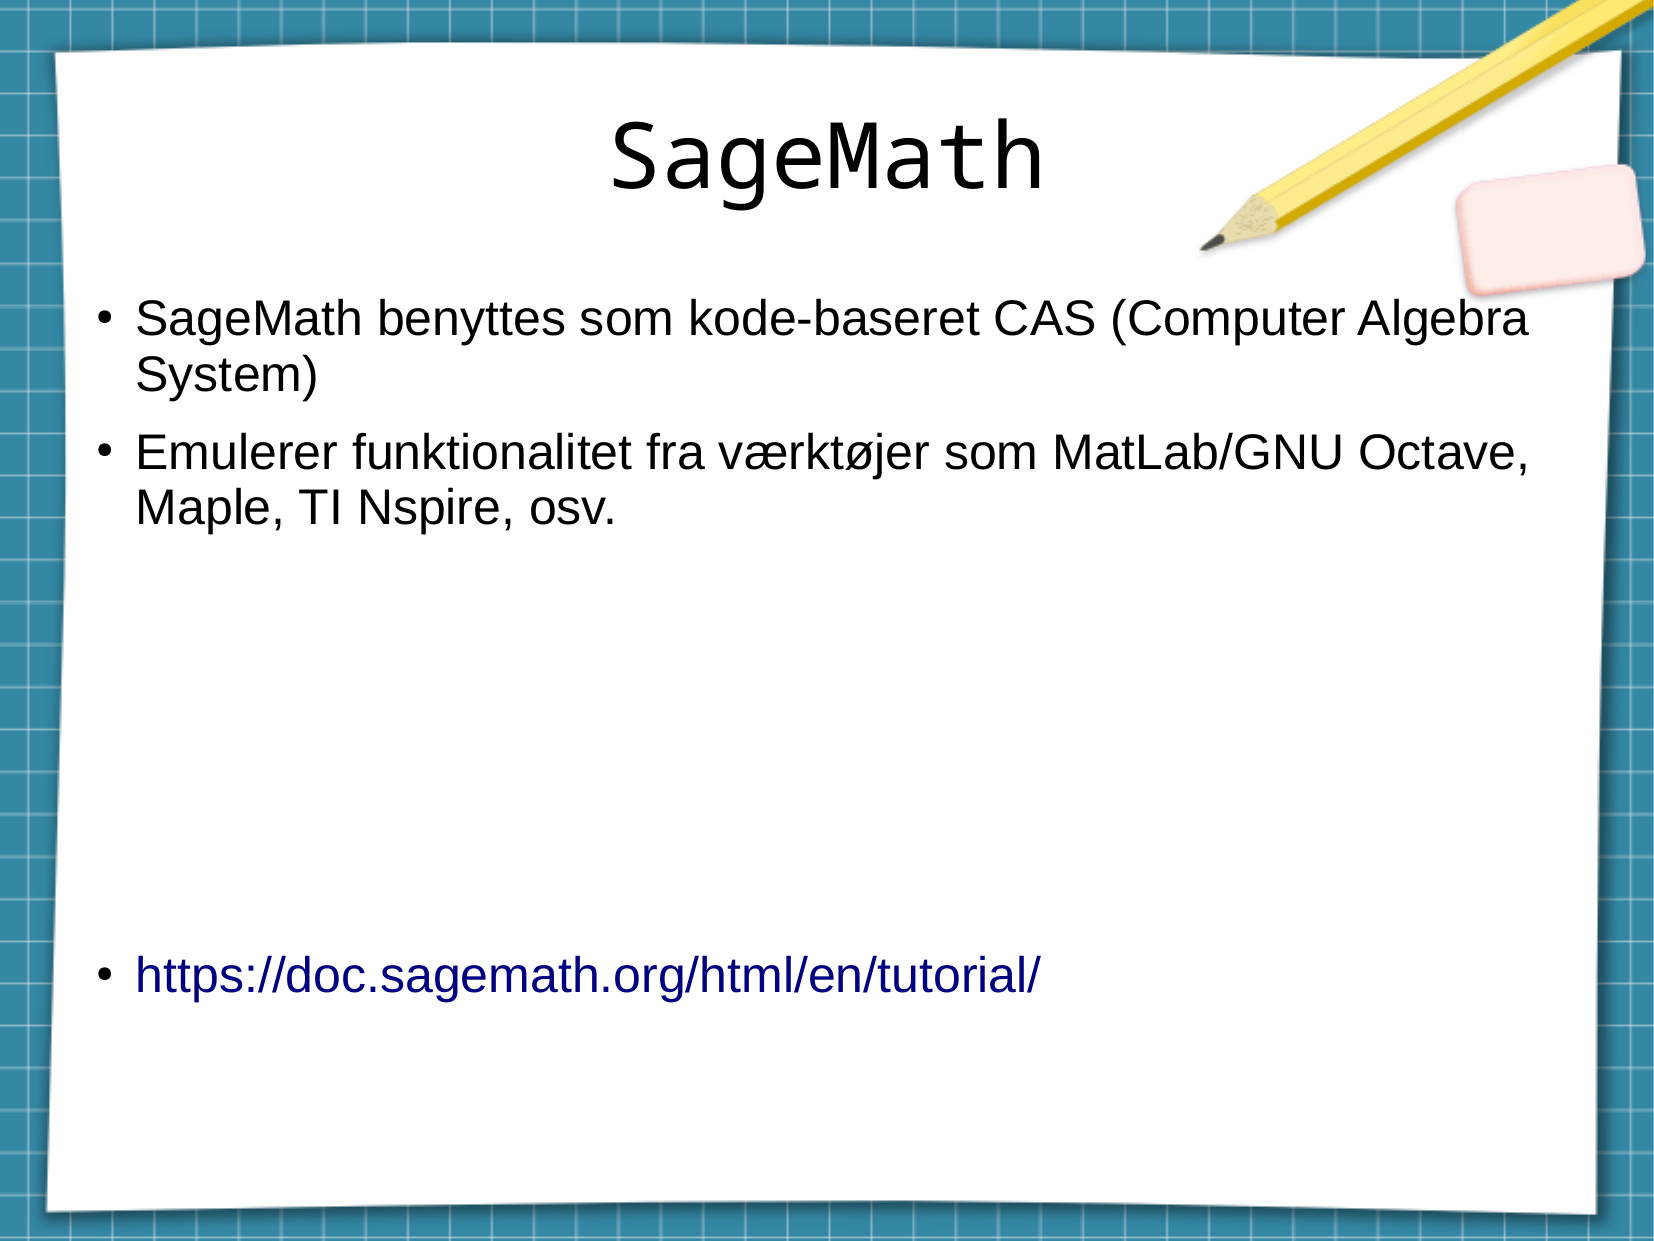

# SageMath
SageMath benyttes som kode-baseret CAS (Computer Algebra System)
Emulerer funktionalitet fra værktøjer som MatLab/GNU Octave, Maple, TI Nspire, osv.
https://doc.sagemath.org/html/en/tutorial/